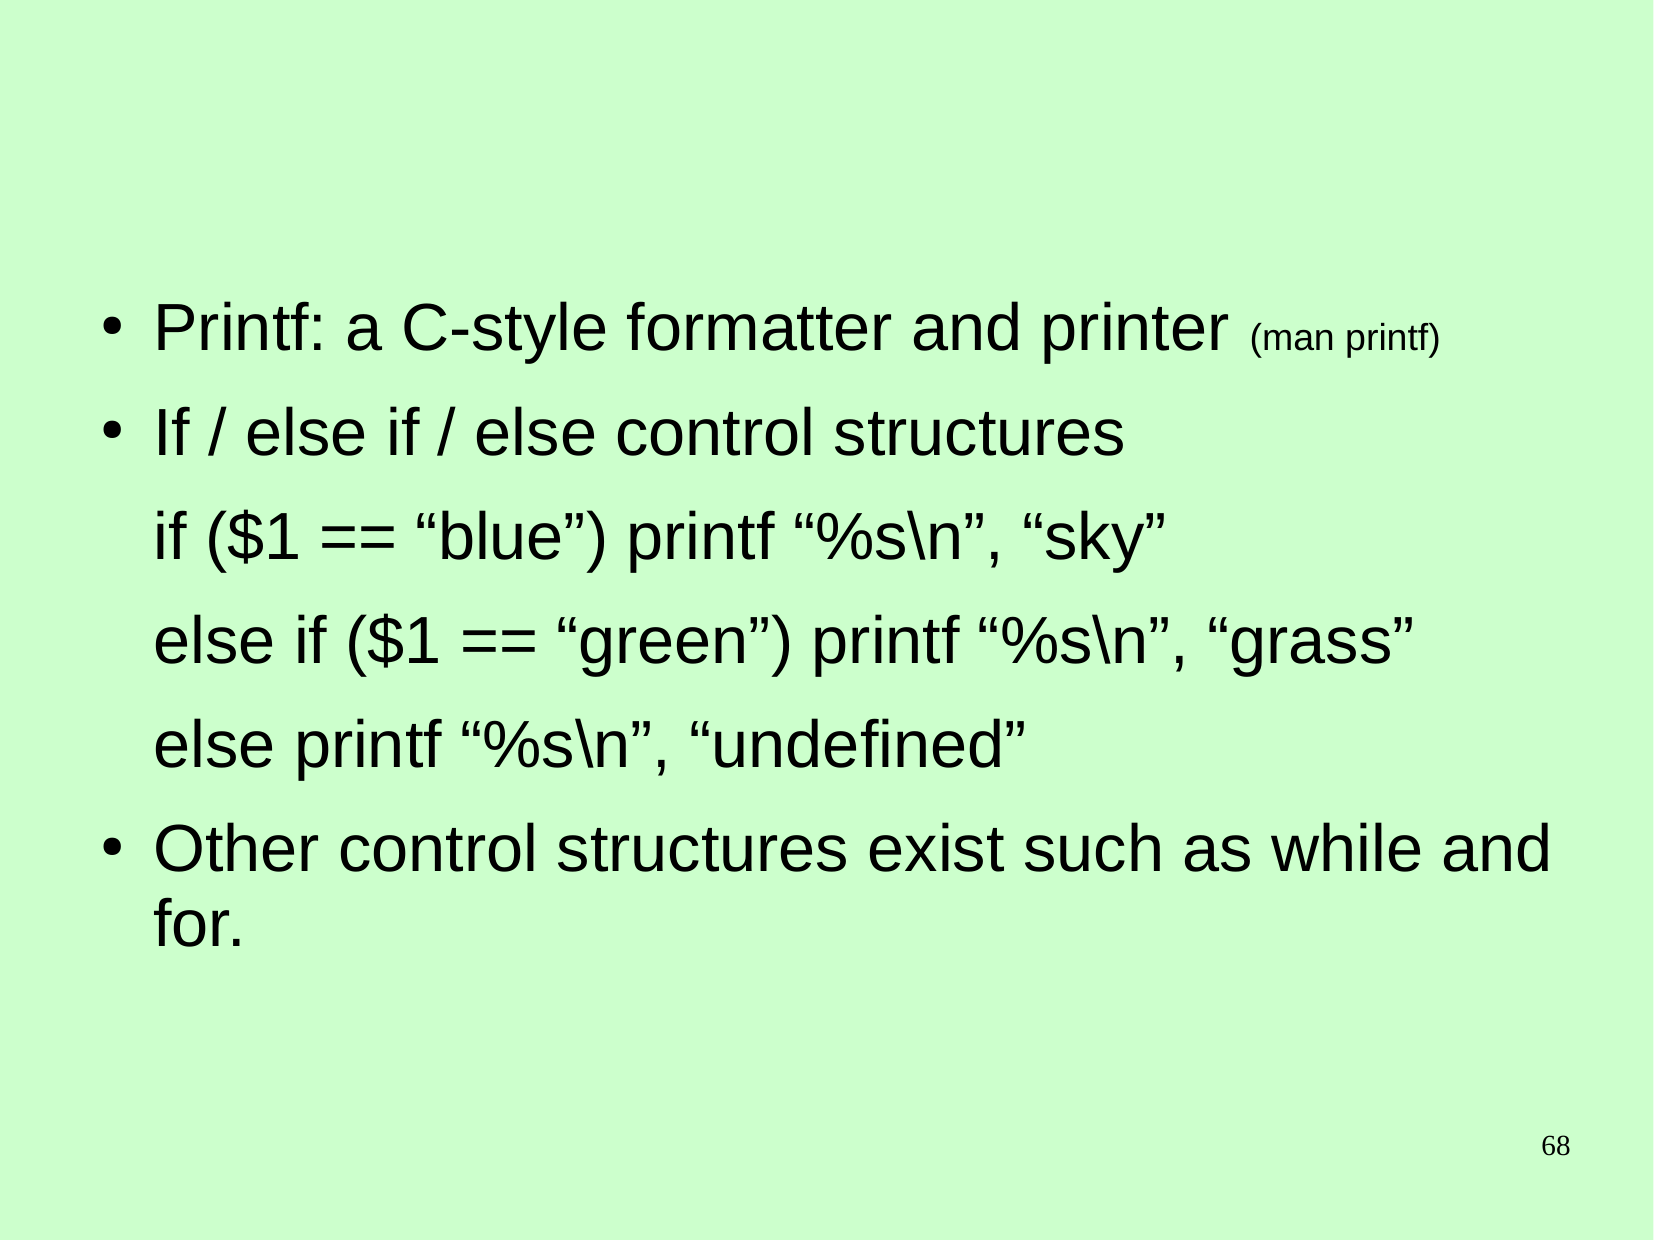

#
Printf: a C-style formatter and printer (man printf)
If / else if / else control structures
if ($1 == “blue”) printf “%s\n”, “sky”
else if ($1 == “green”) printf “%s\n”, “grass”
else printf “%s\n”, “undefined”
Other control structures exist such as while and for.
68